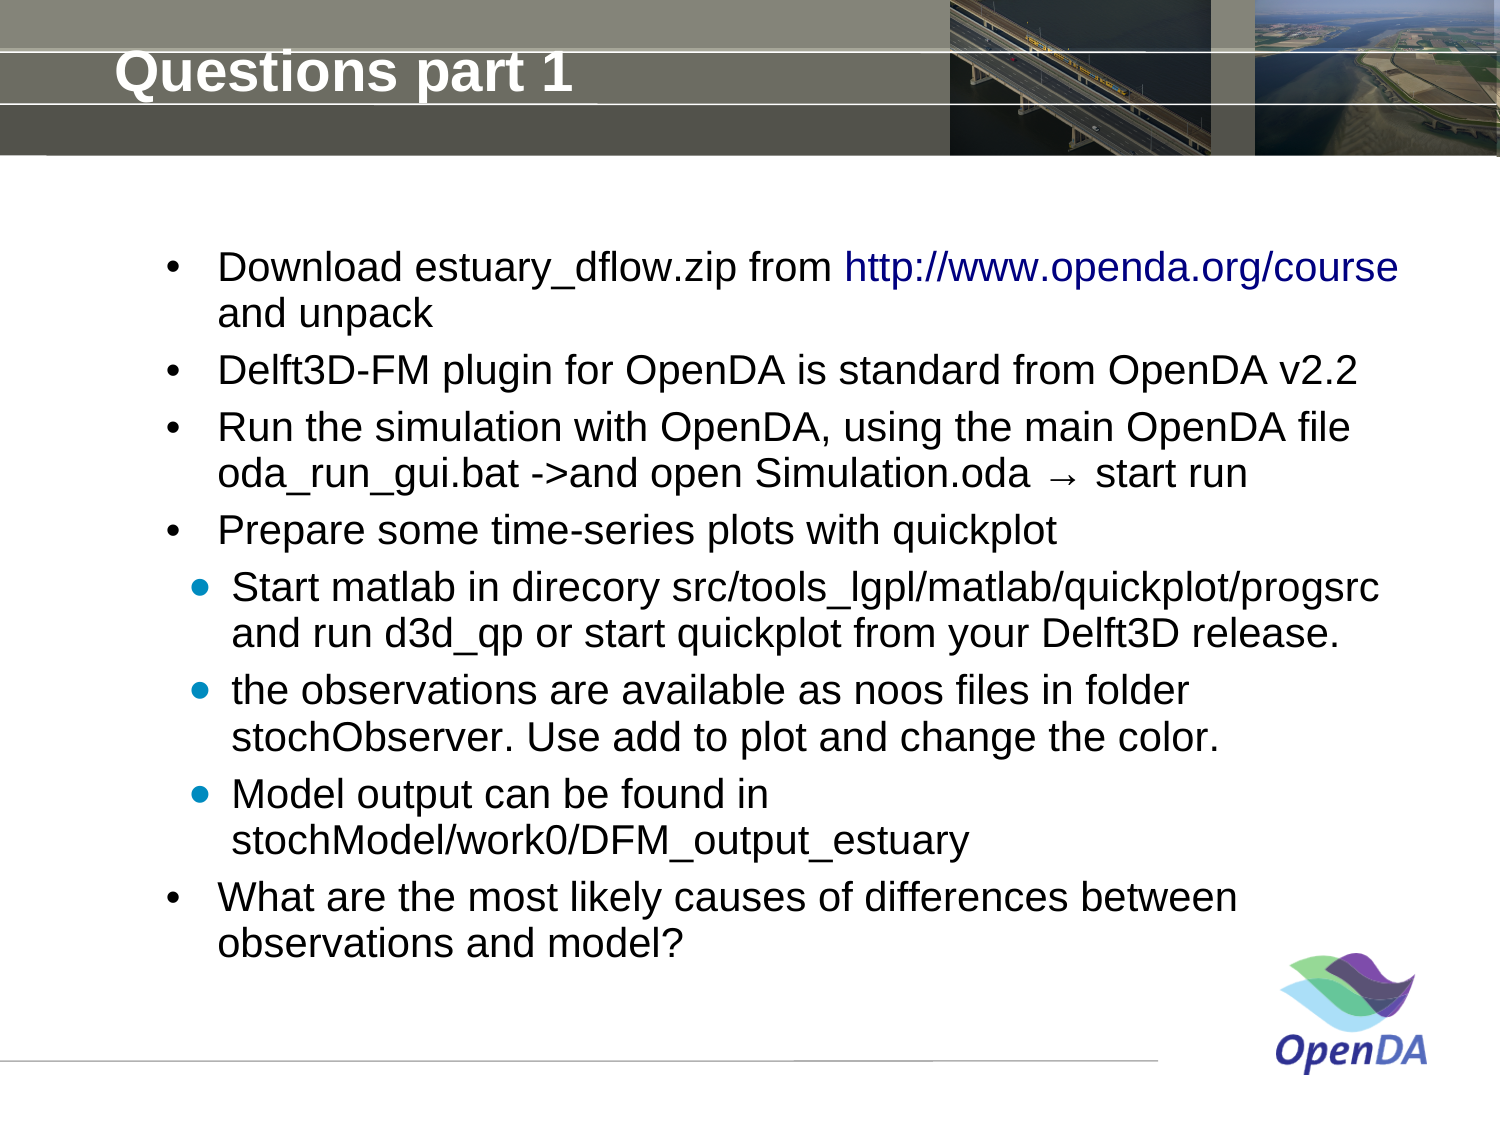

# Questions part 1
Download estuary_dflow.zip from http://www.openda.org/course and unpack
Delft3D-FM plugin for OpenDA is standard from OpenDA v2.2
Run the simulation with OpenDA, using the main OpenDA file oda_run_gui.bat ->and open Simulation.oda → start run
Prepare some time-series plots with quickplot
Start matlab in direcory src/tools_lgpl/matlab/quickplot/progsrc and run d3d_qp or start quickplot from your Delft3D release.
the observations are available as noos files in folder stochObserver. Use add to plot and change the color.
Model output can be found in stochModel/work0/DFM_output_estuary
What are the most likely causes of differences between observations and model?